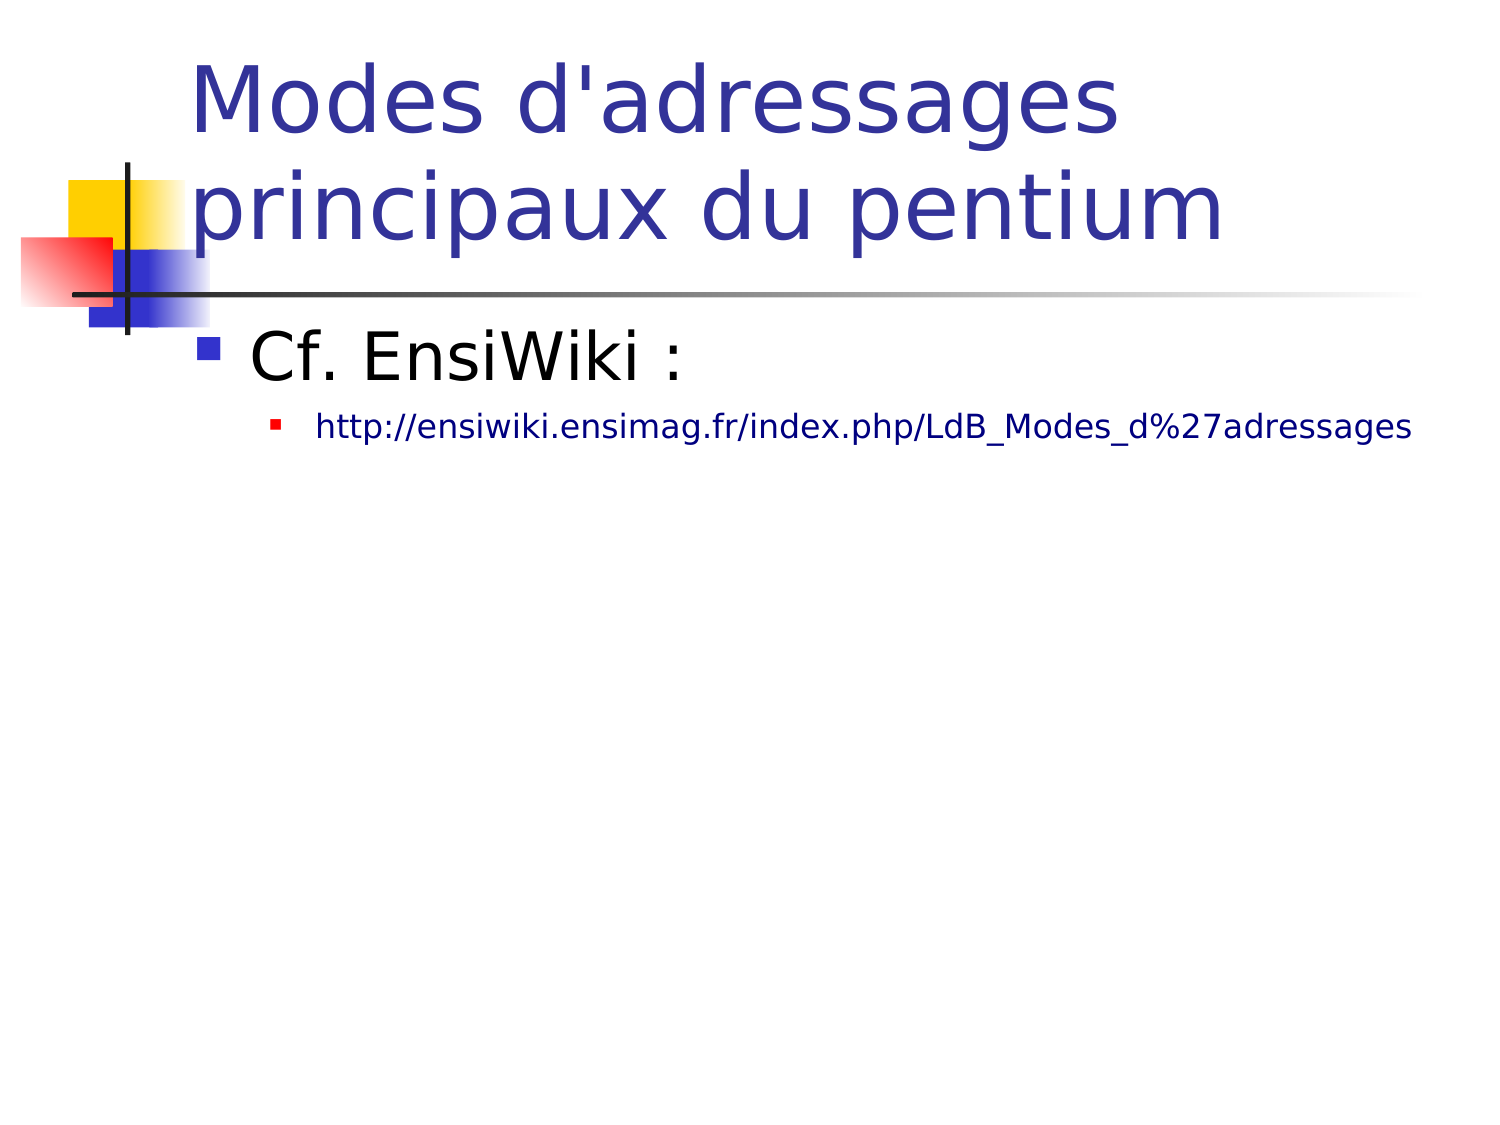

# Modes d'adressages principaux du pentium
Cf. EnsiWiki :
http://ensiwiki.ensimag.fr/index.php/LdB_Modes_d%27adressages